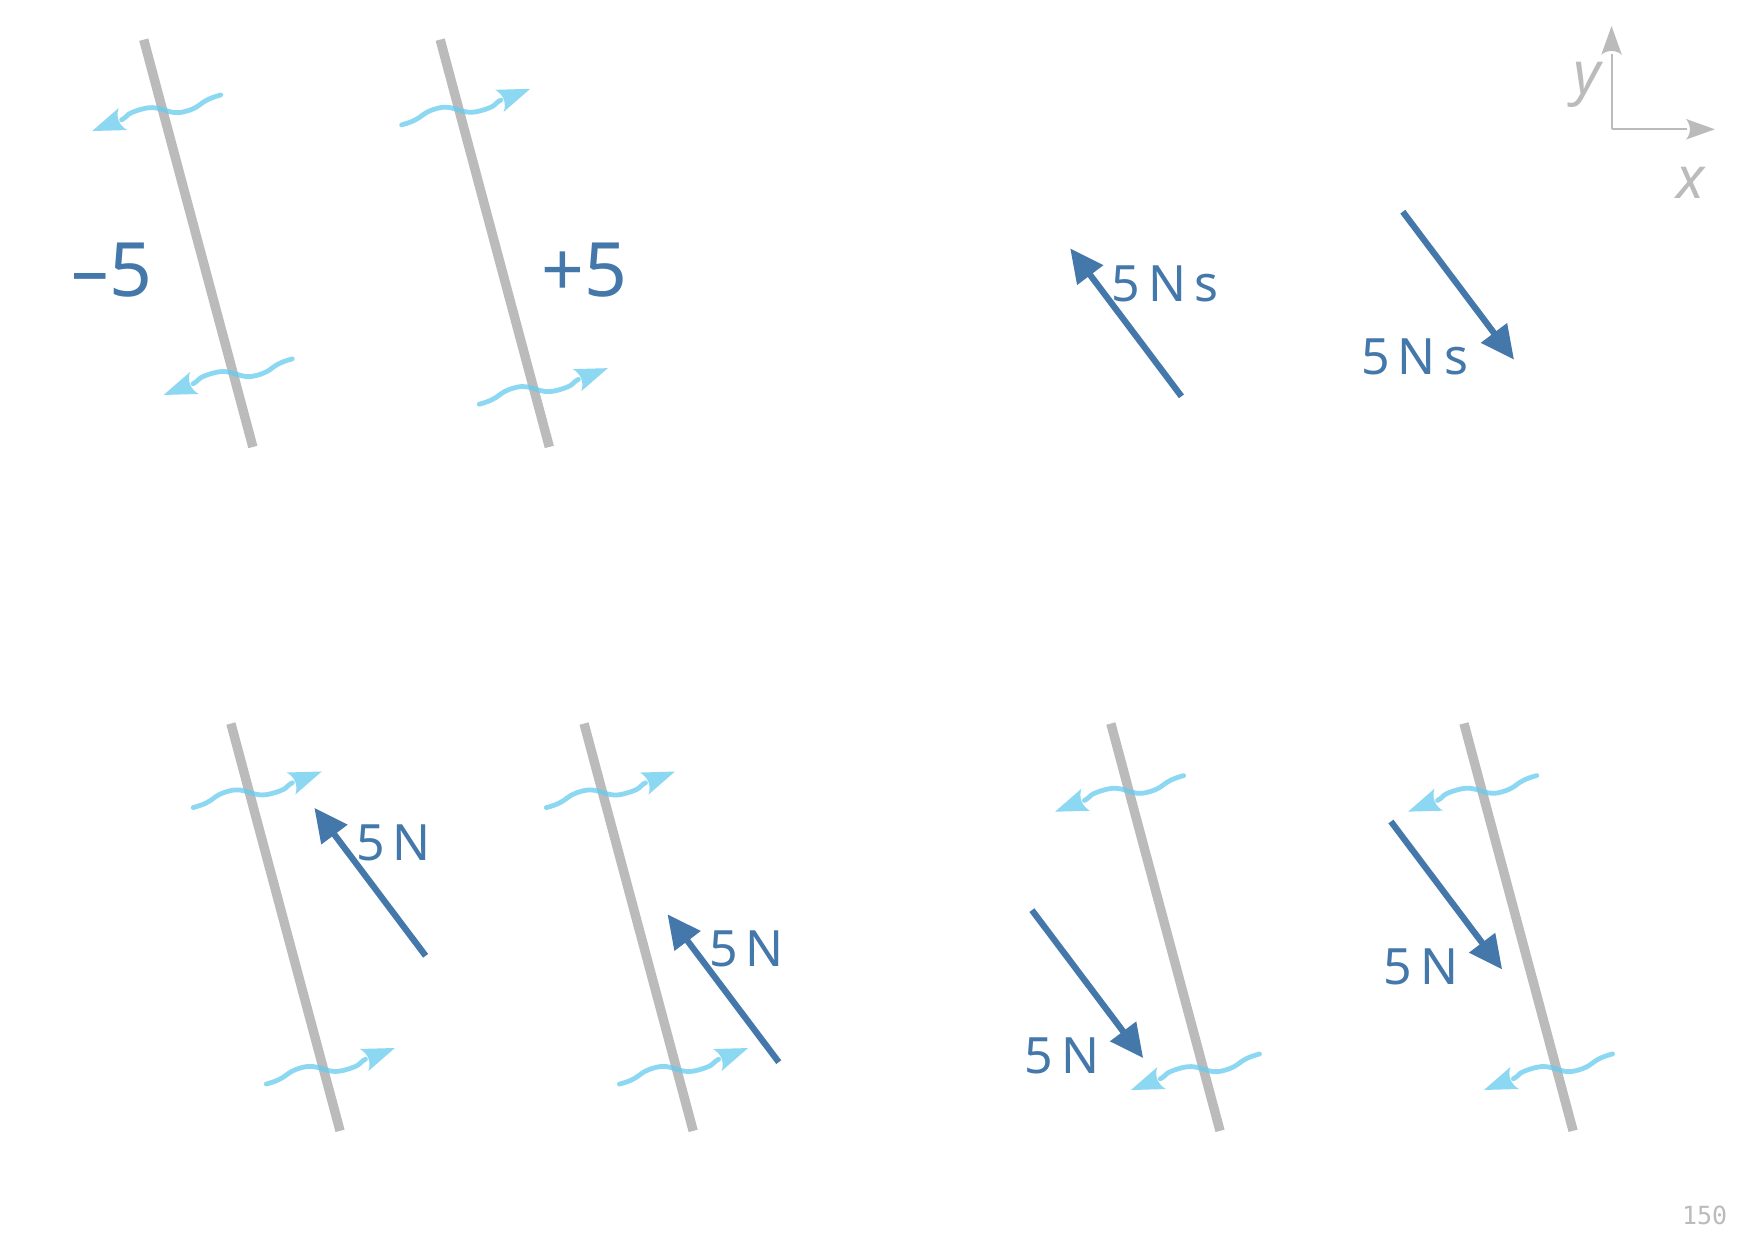

y
x
–5
+5
5 N s
5 N s
5 N
5 N
5 N
5 N